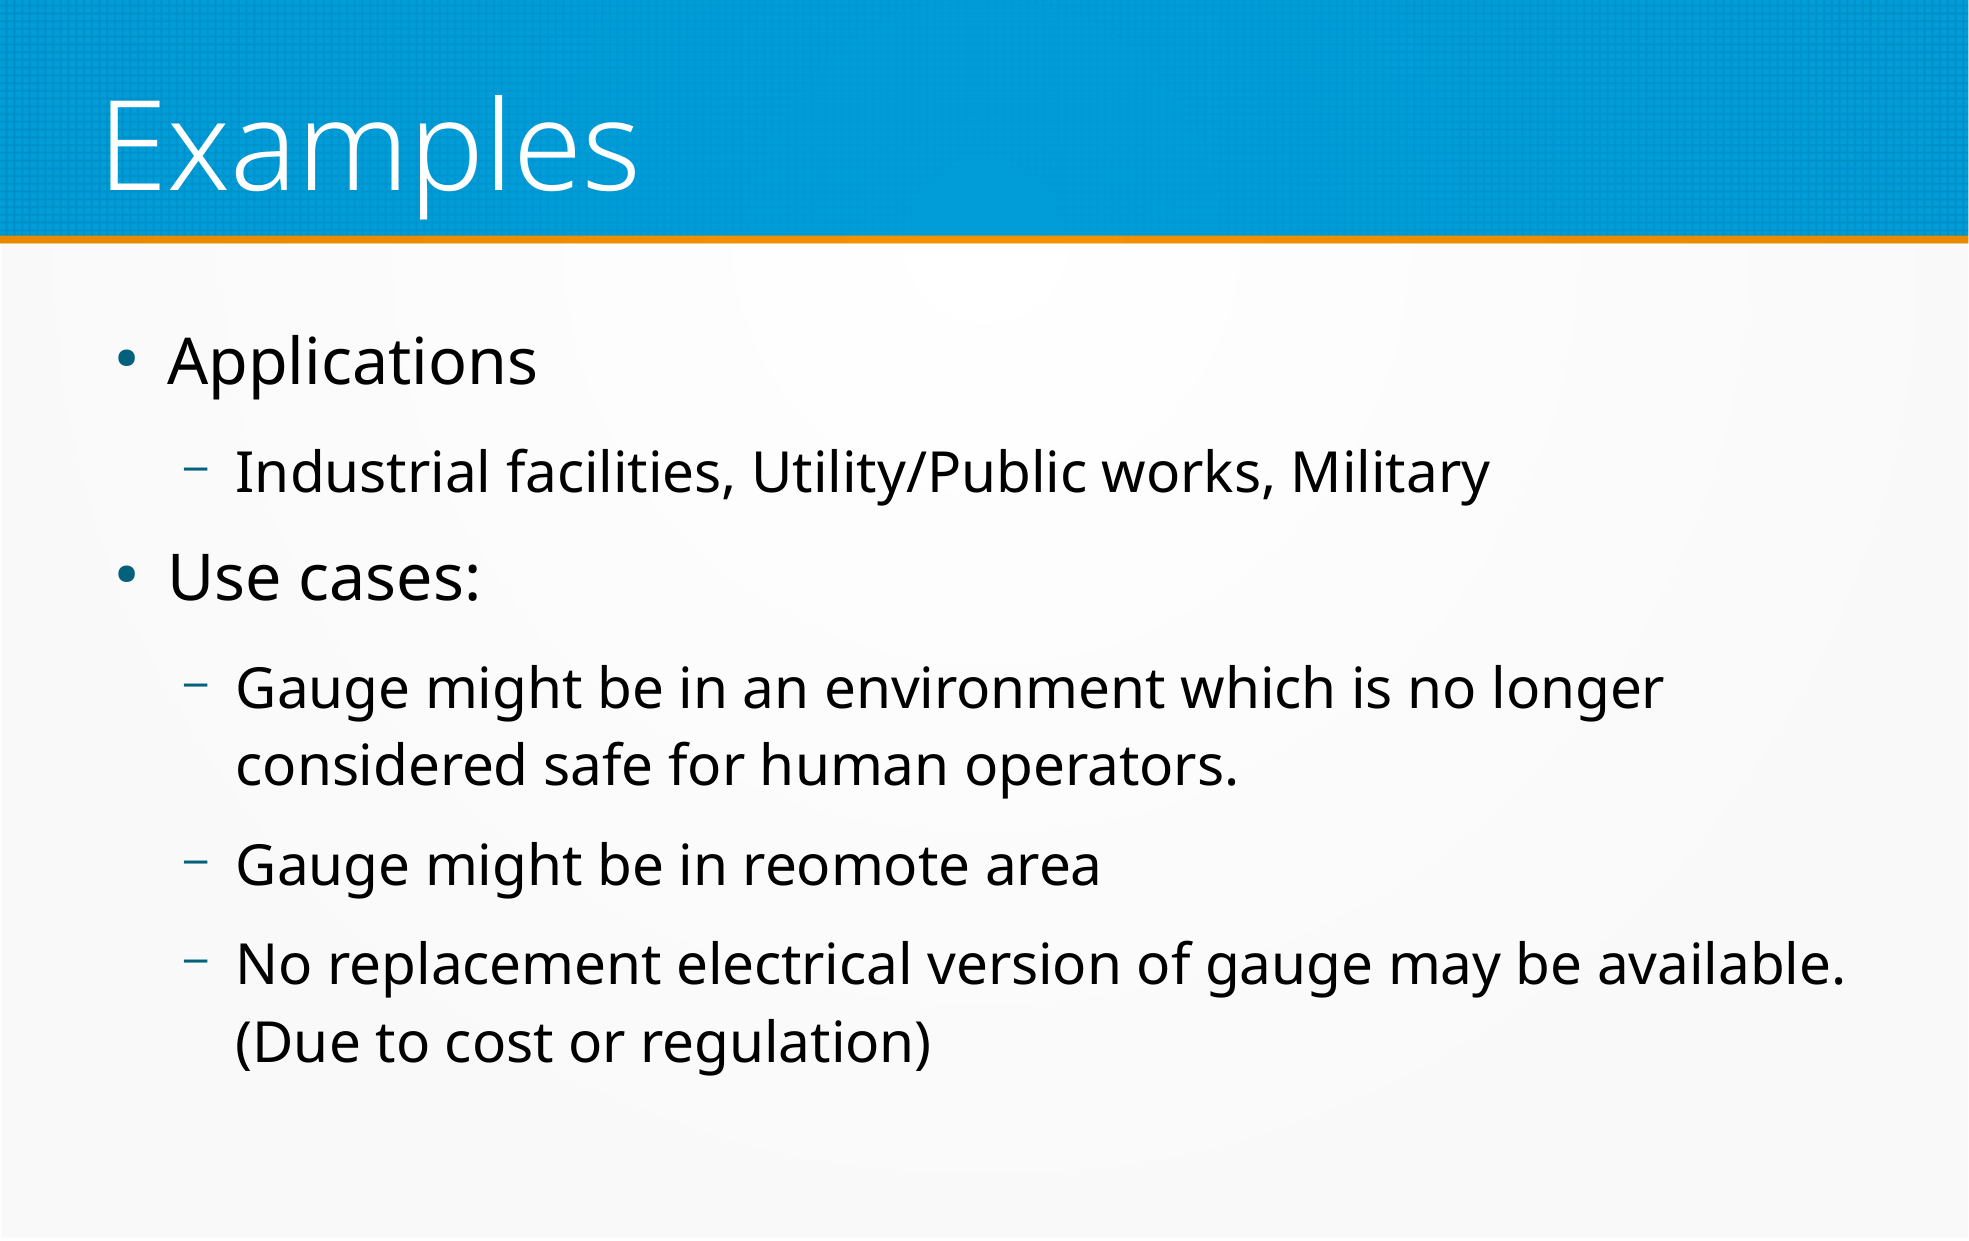

# Examples
Applications
Industrial facilities, Utility/Public works, Military
Use cases:
Gauge might be in an environment which is no longer considered safe for human operators.
Gauge might be in reomote area
No replacement electrical version of gauge may be available. (Due to cost or regulation)